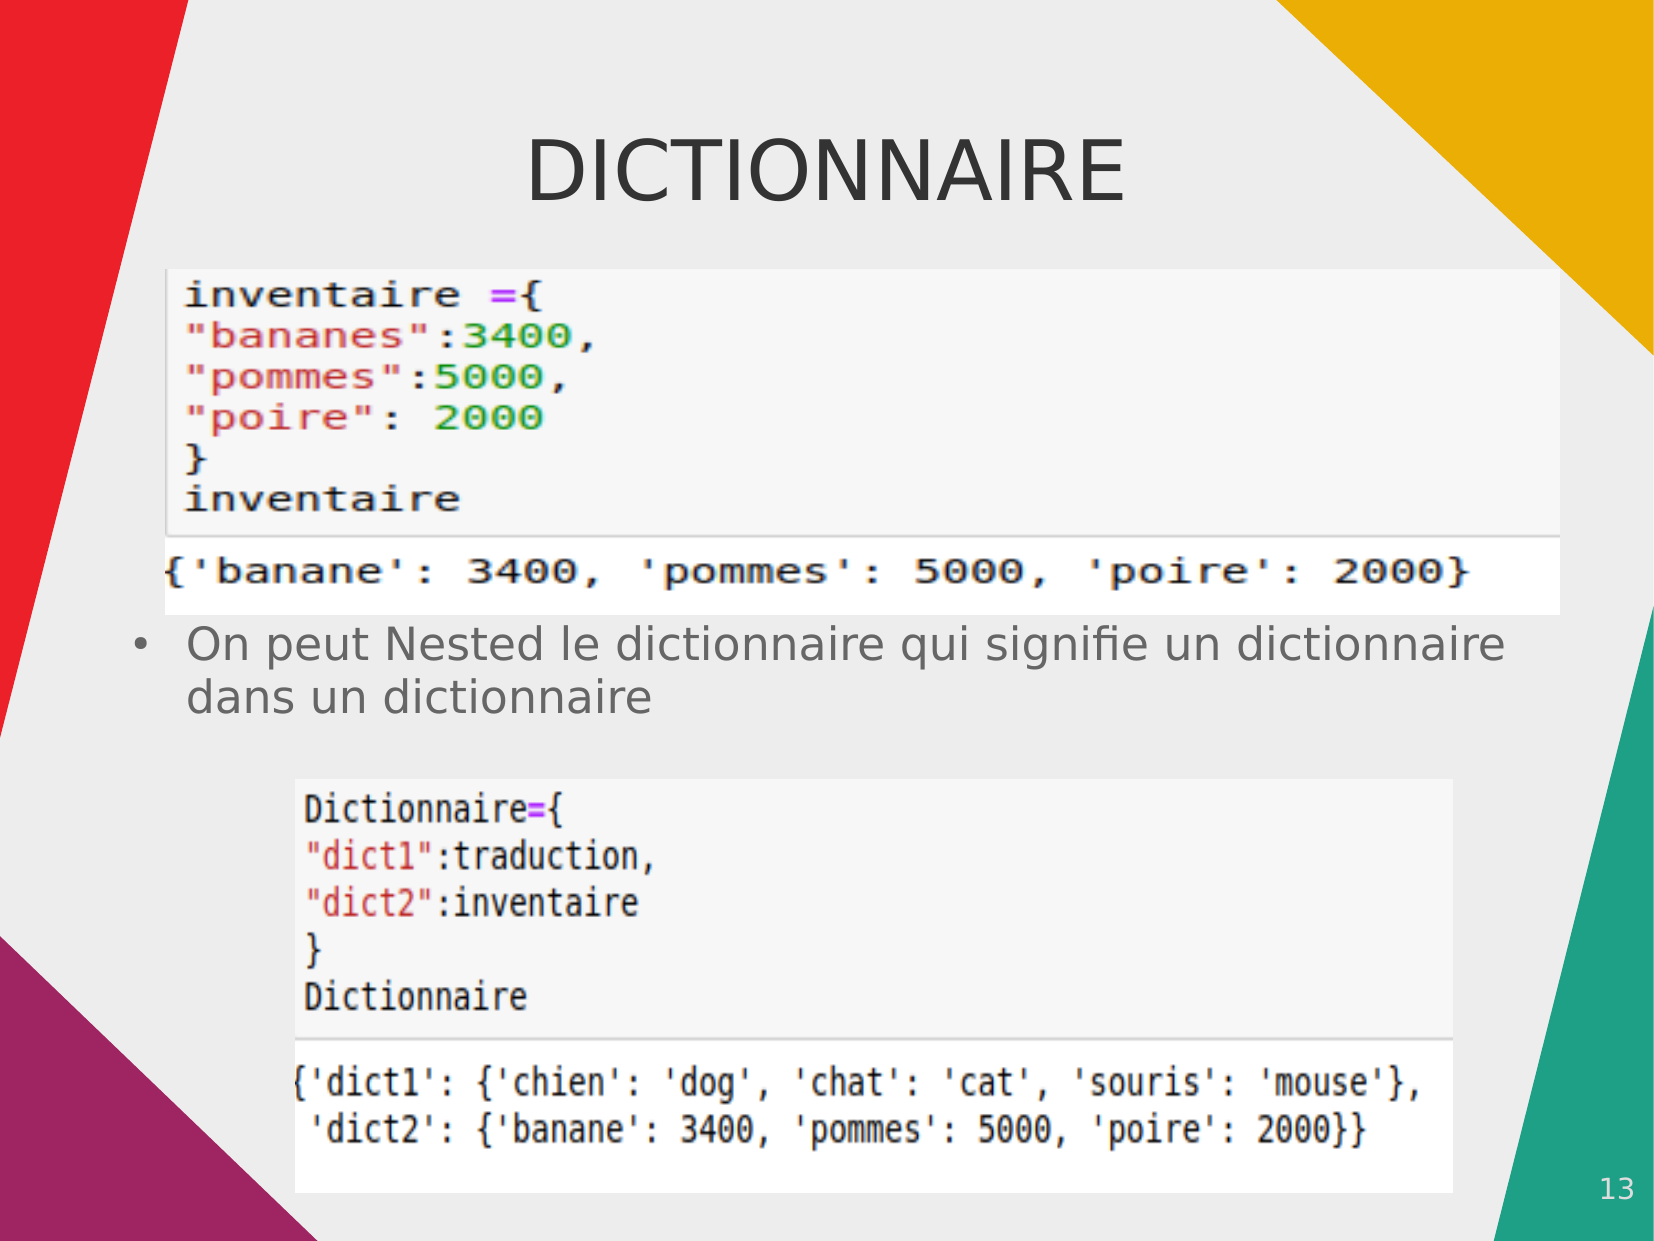

# DICTIONNAIRE
On peut Nested le dictionnaire qui signifie un dictionnaire dans un dictionnaire
13